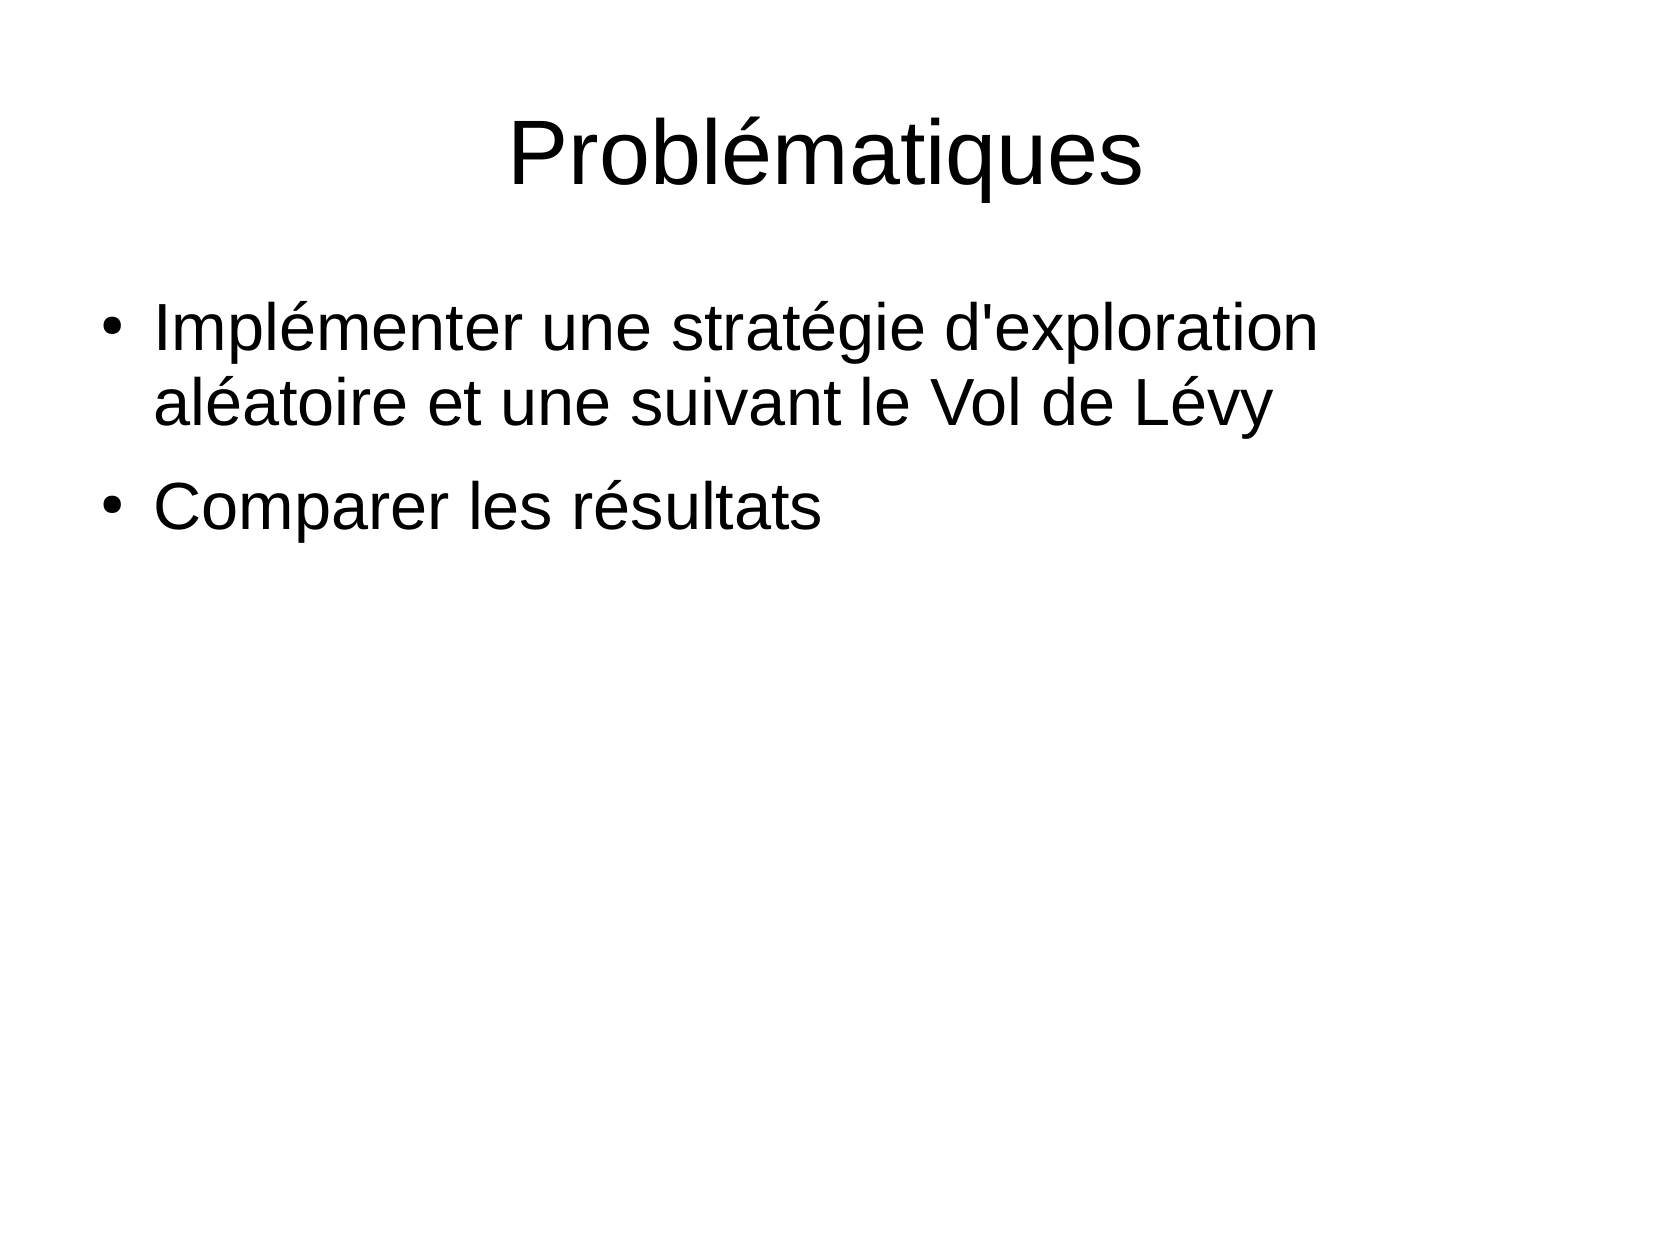

# Problématiques
Implémenter une stratégie d'exploration aléatoire et une suivant le Vol de Lévy
Comparer les résultats